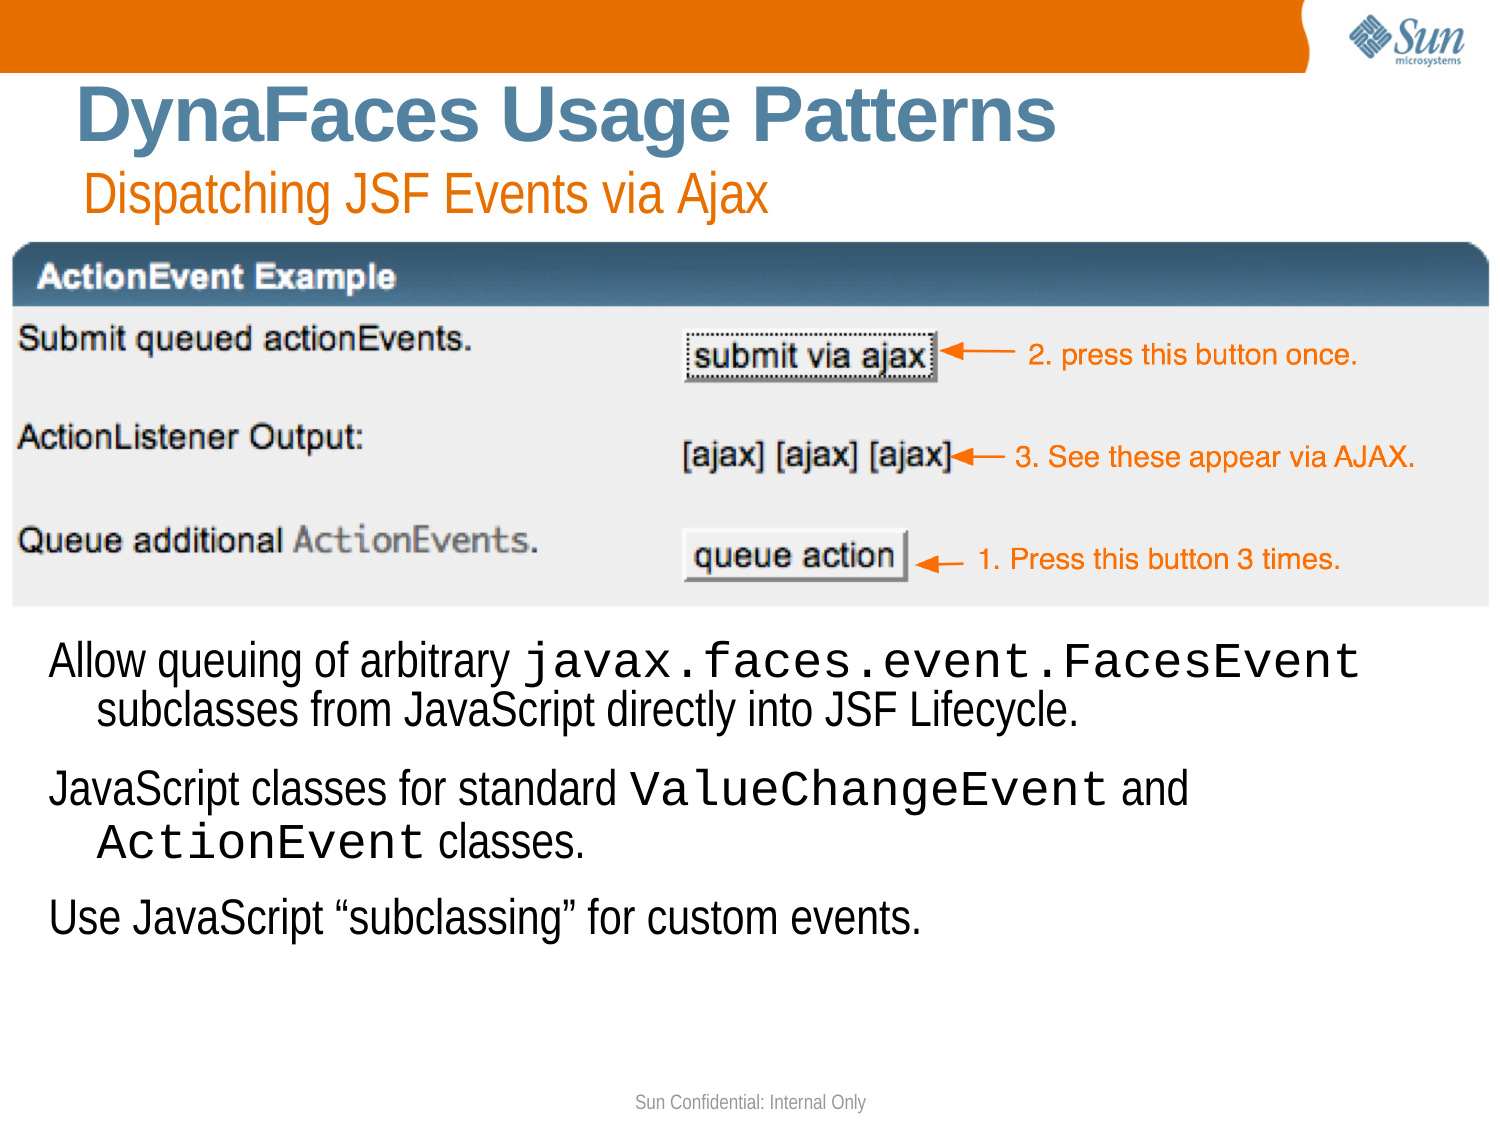

# DynaFaces Usage Patterns
Dispatching JSF Events via Ajax
Allow queuing of arbitrary javax.faces.event.FacesEvent subclasses from JavaScript directly into JSF Lifecycle.
JavaScript classes for standard ValueChangeEvent and ActionEvent classes.
Use JavaScript “subclassing” for custom events.